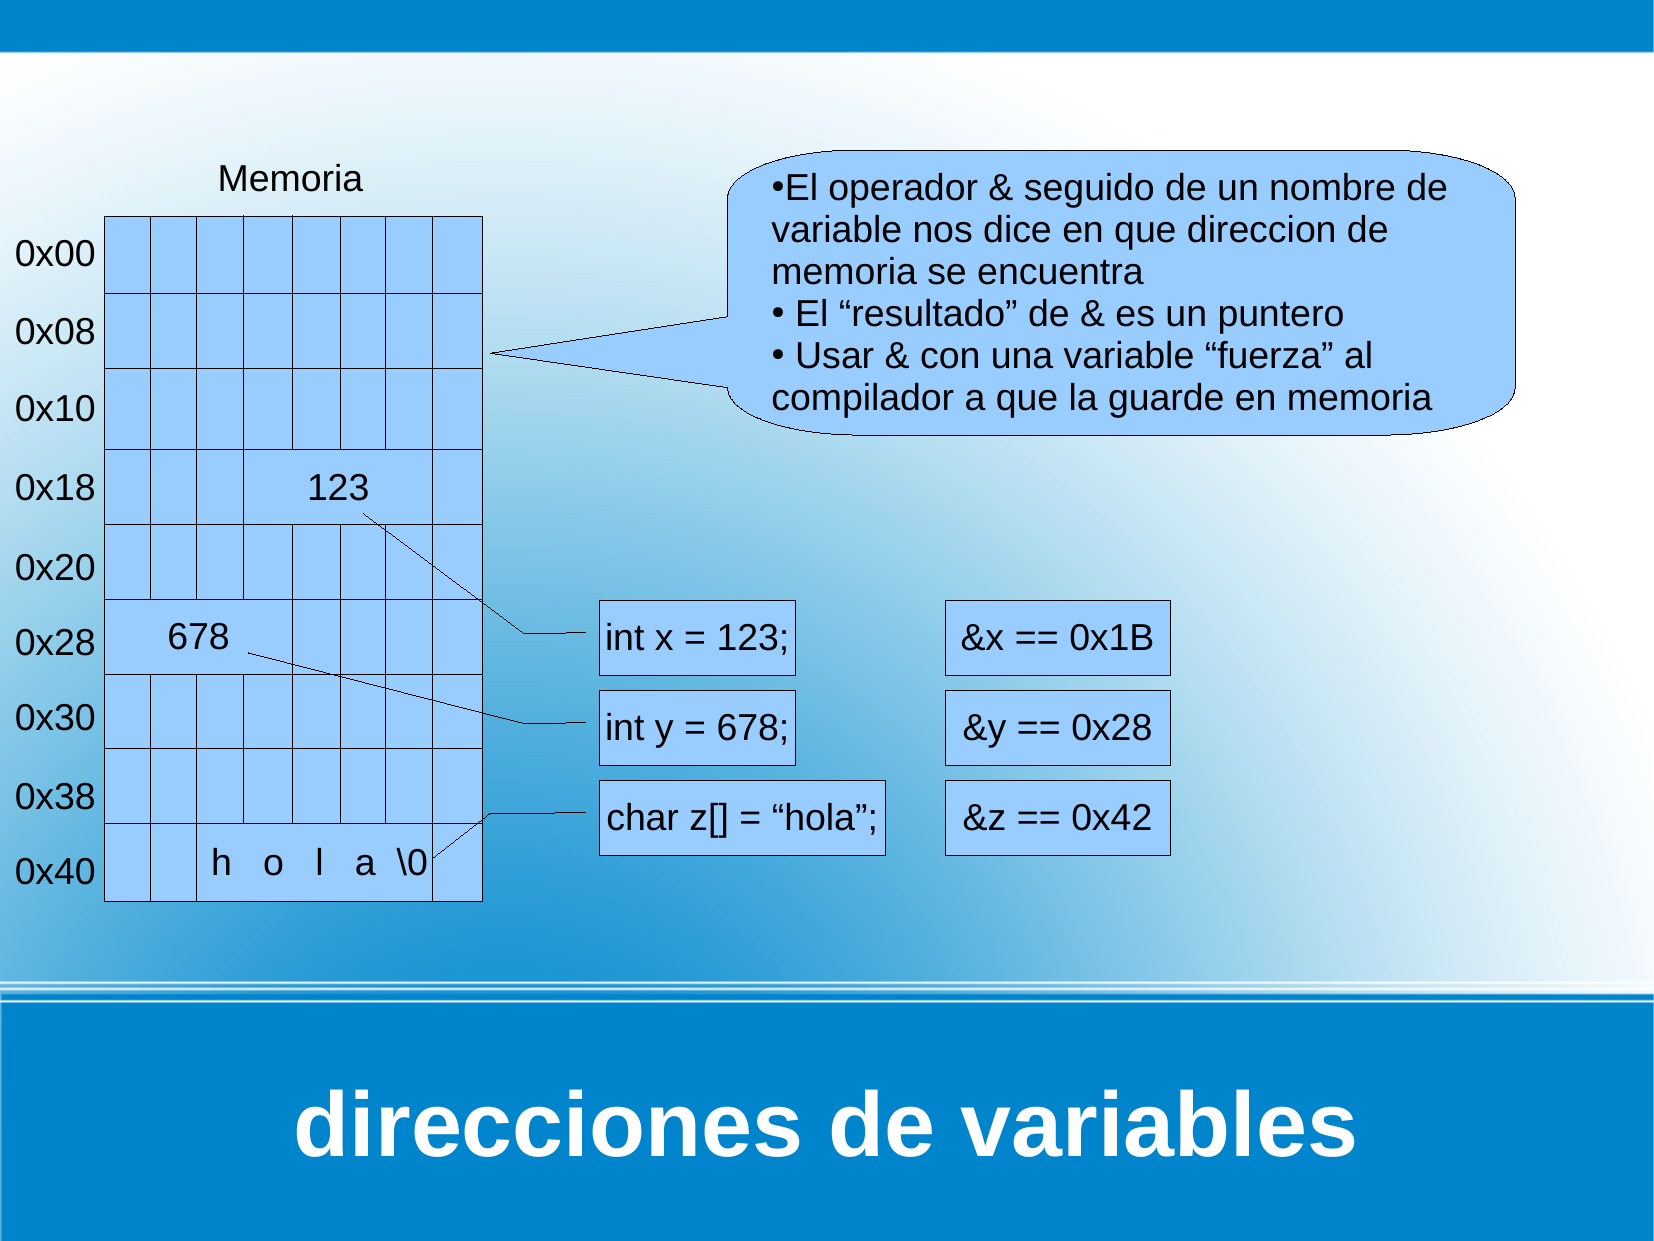

Memoria
El operador & seguido de un nombre de variable nos dice en que direccion de memoria se encuentra
 El “resultado” de & es un puntero
 Usar & con una variable “fuerza” al compilador a que la guarde en memoria
0x00
0x08
0x10
123
0x18
0x20
678
int x = 123;
&x == 0x1B
0x28
0x30
int y = 678;
&y == 0x28
0x38
char z[] = “hola”;
&z == 0x42
h o l a \0
0x40
# direcciones de variables